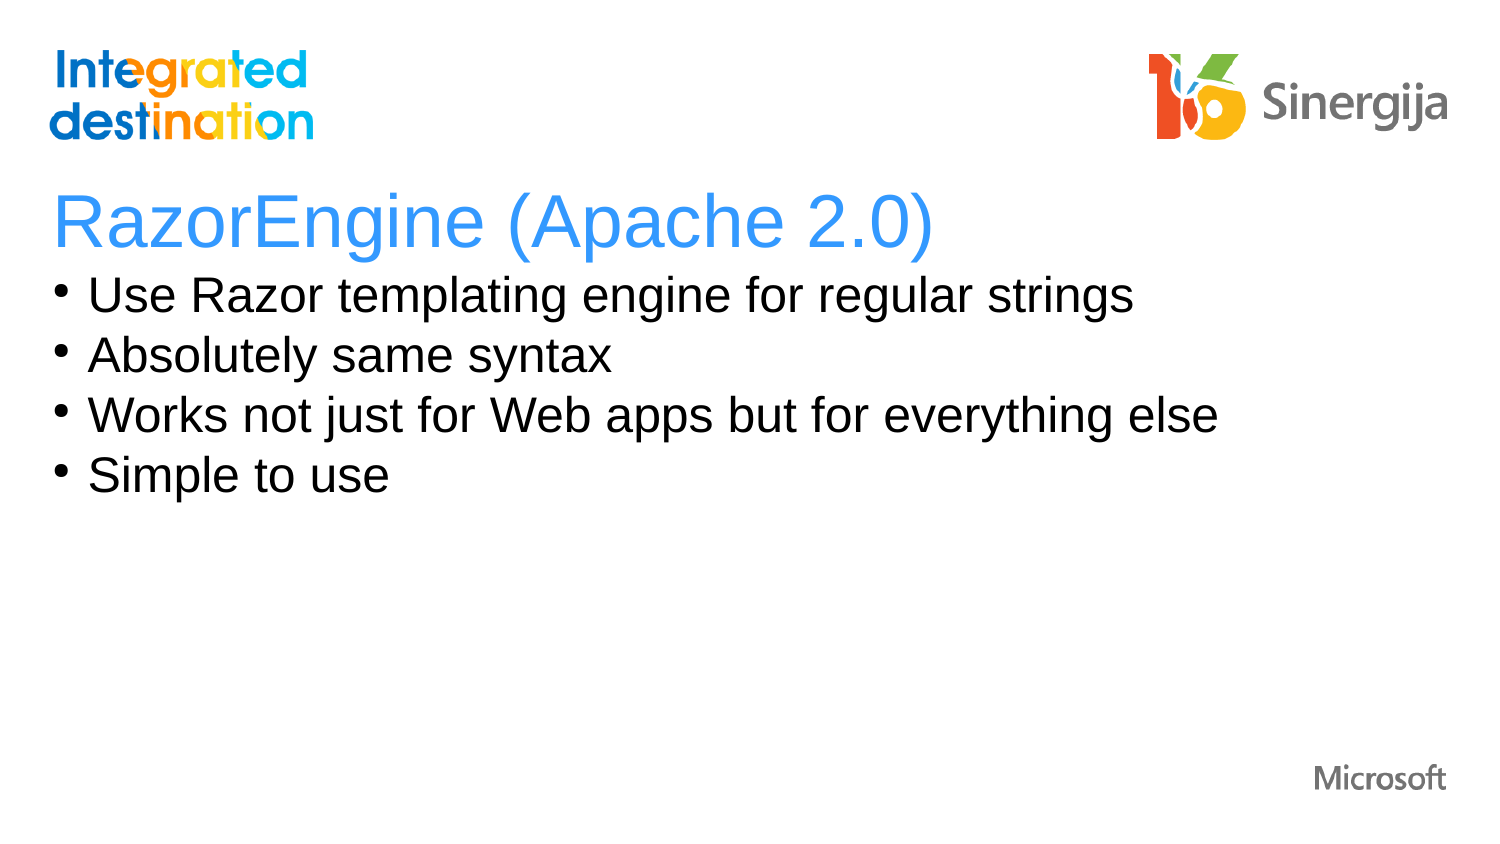

RazorEngine (Apache 2.0)
Use Razor templating engine for regular strings
Absolutely same syntax
Works not just for Web apps but for everything else
Simple to use